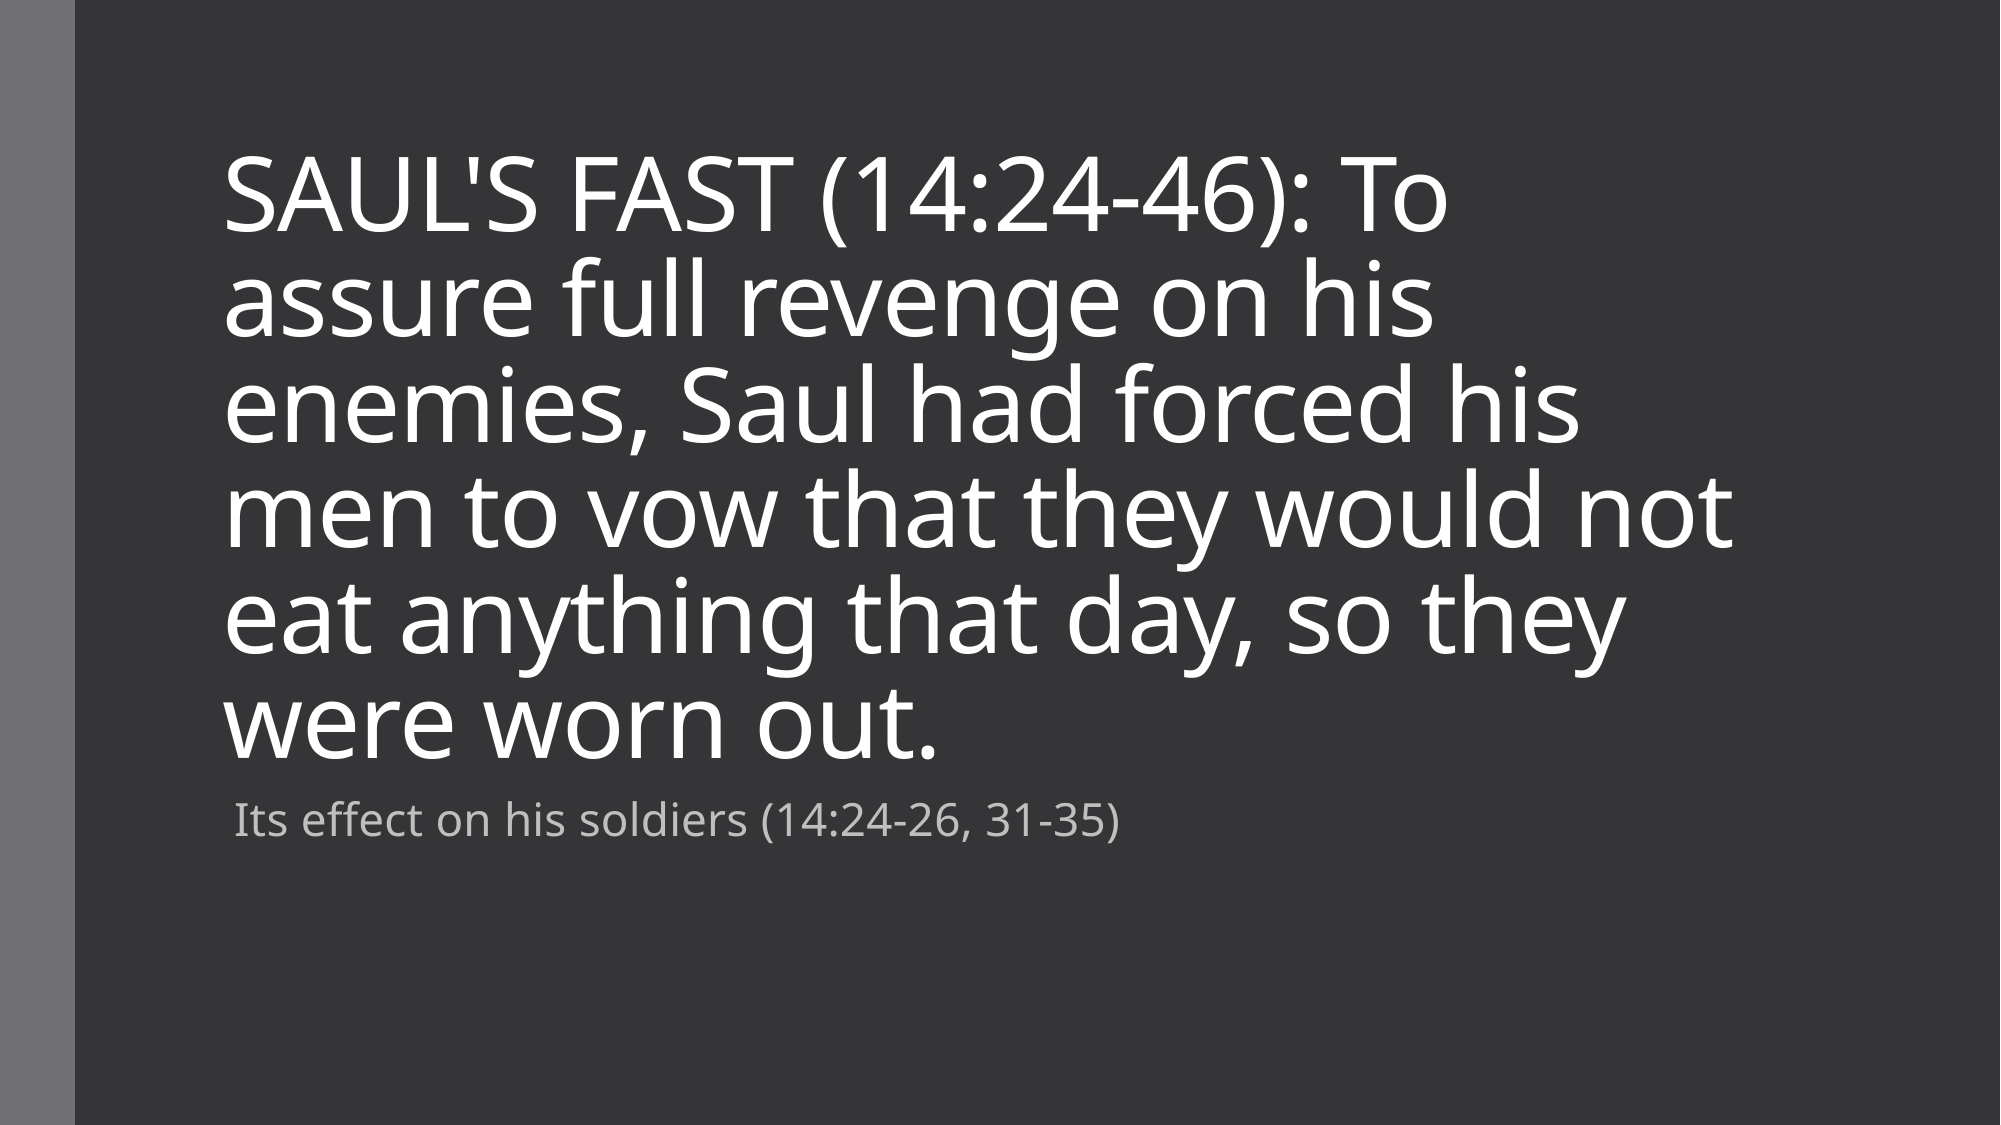

# SAUL'S FAST (14:24-46): To assure full revenge on his enemies, Saul had forced his men to vow that they would not eat anything that day, so they were worn out.
 Its effect on his soldiers (14:24-26, 31-35)